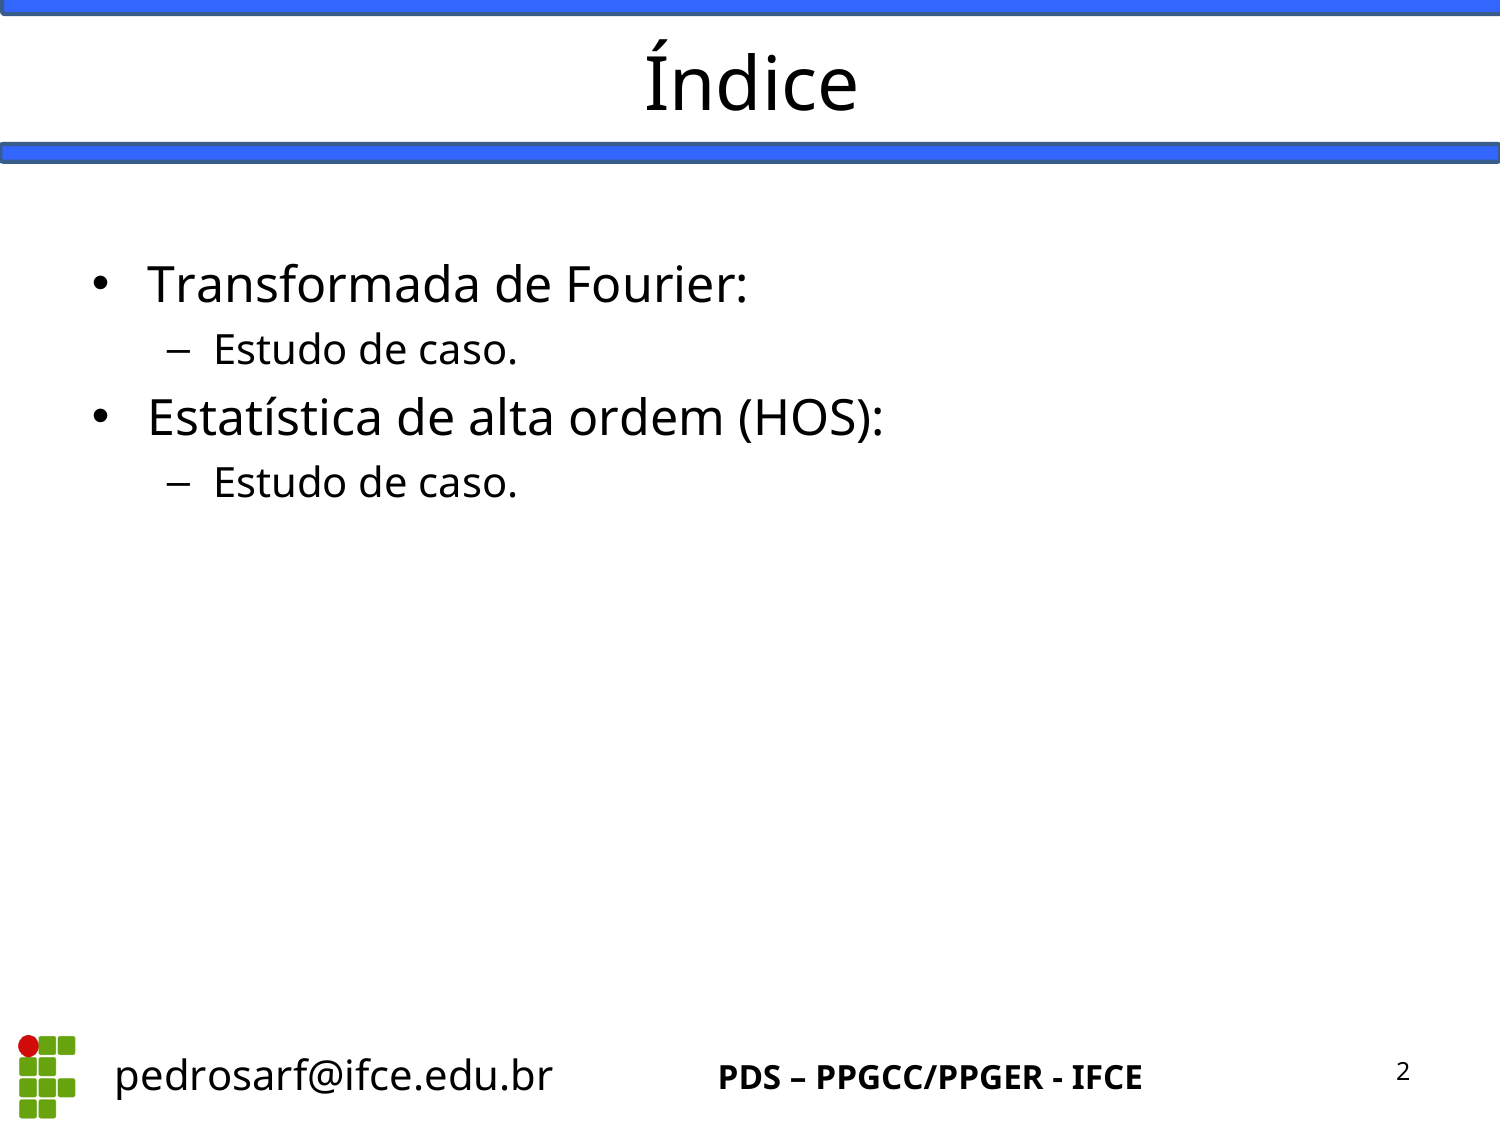

Índice
Transformada de Fourier:
Estudo de caso.
Estatística de alta ordem (HOS):
Estudo de caso.